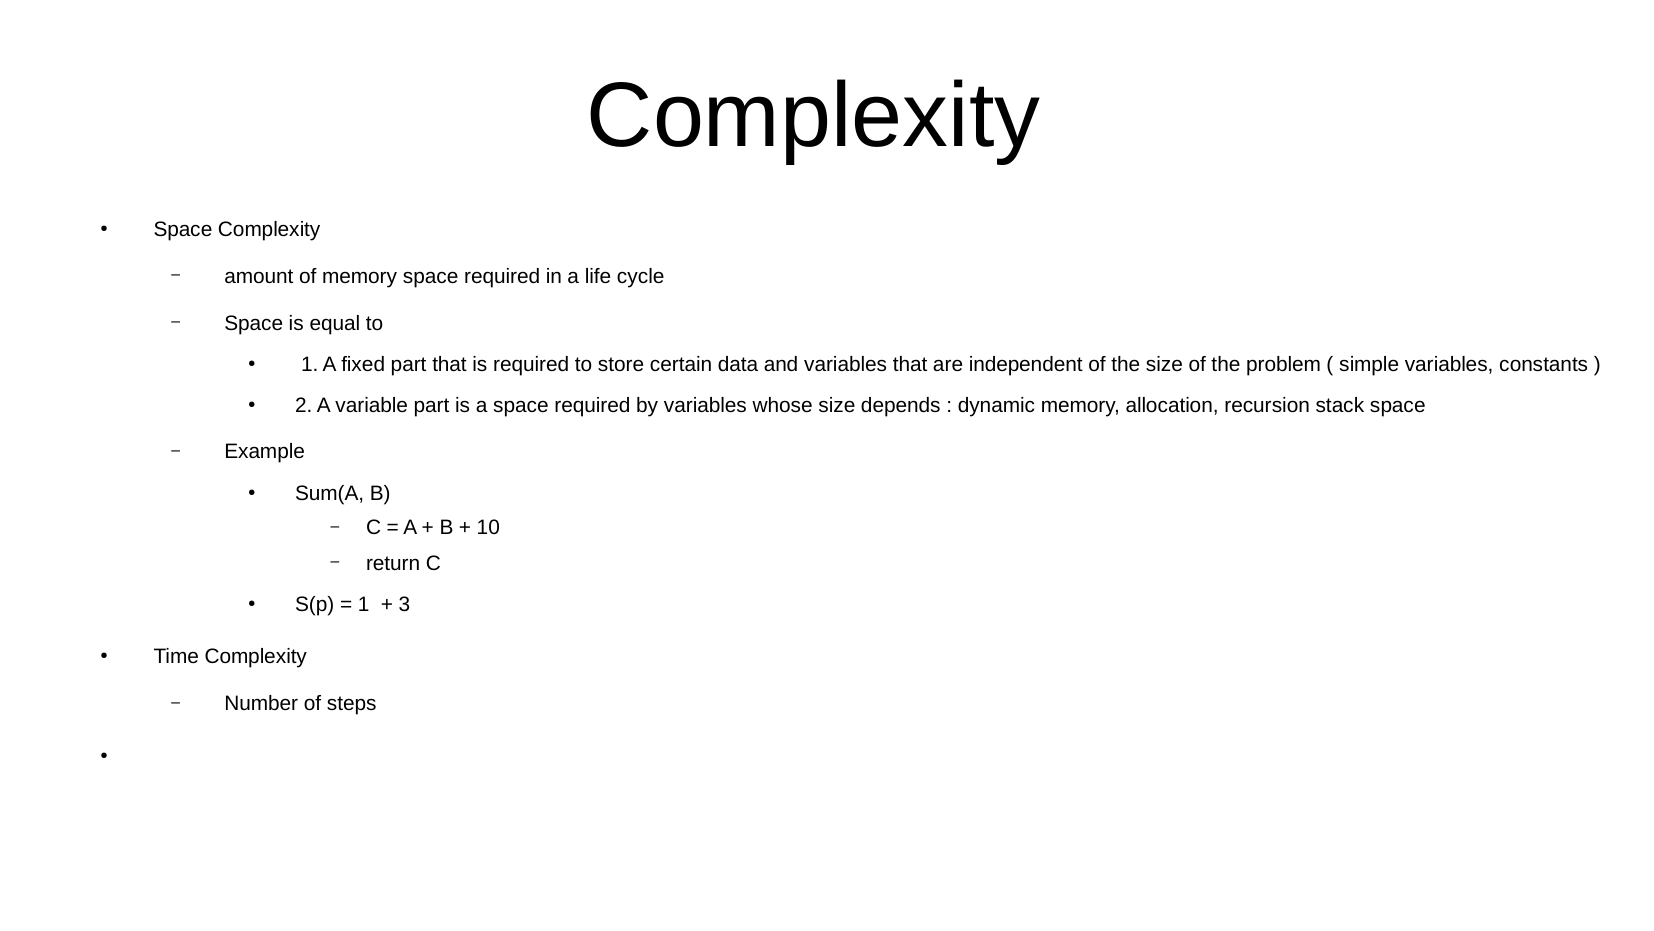

# Complexity
Space Complexity
amount of memory space required in a life cycle
Space is equal to
 1. A fixed part that is required to store certain data and variables that are independent of the size of the problem ( simple variables, constants )
2. A variable part is a space required by variables whose size depends : dynamic memory, allocation, recursion stack space
Example
Sum(A, B)
C = A + B + 10
return C
S(p) = 1 + 3
Time Complexity
Number of steps